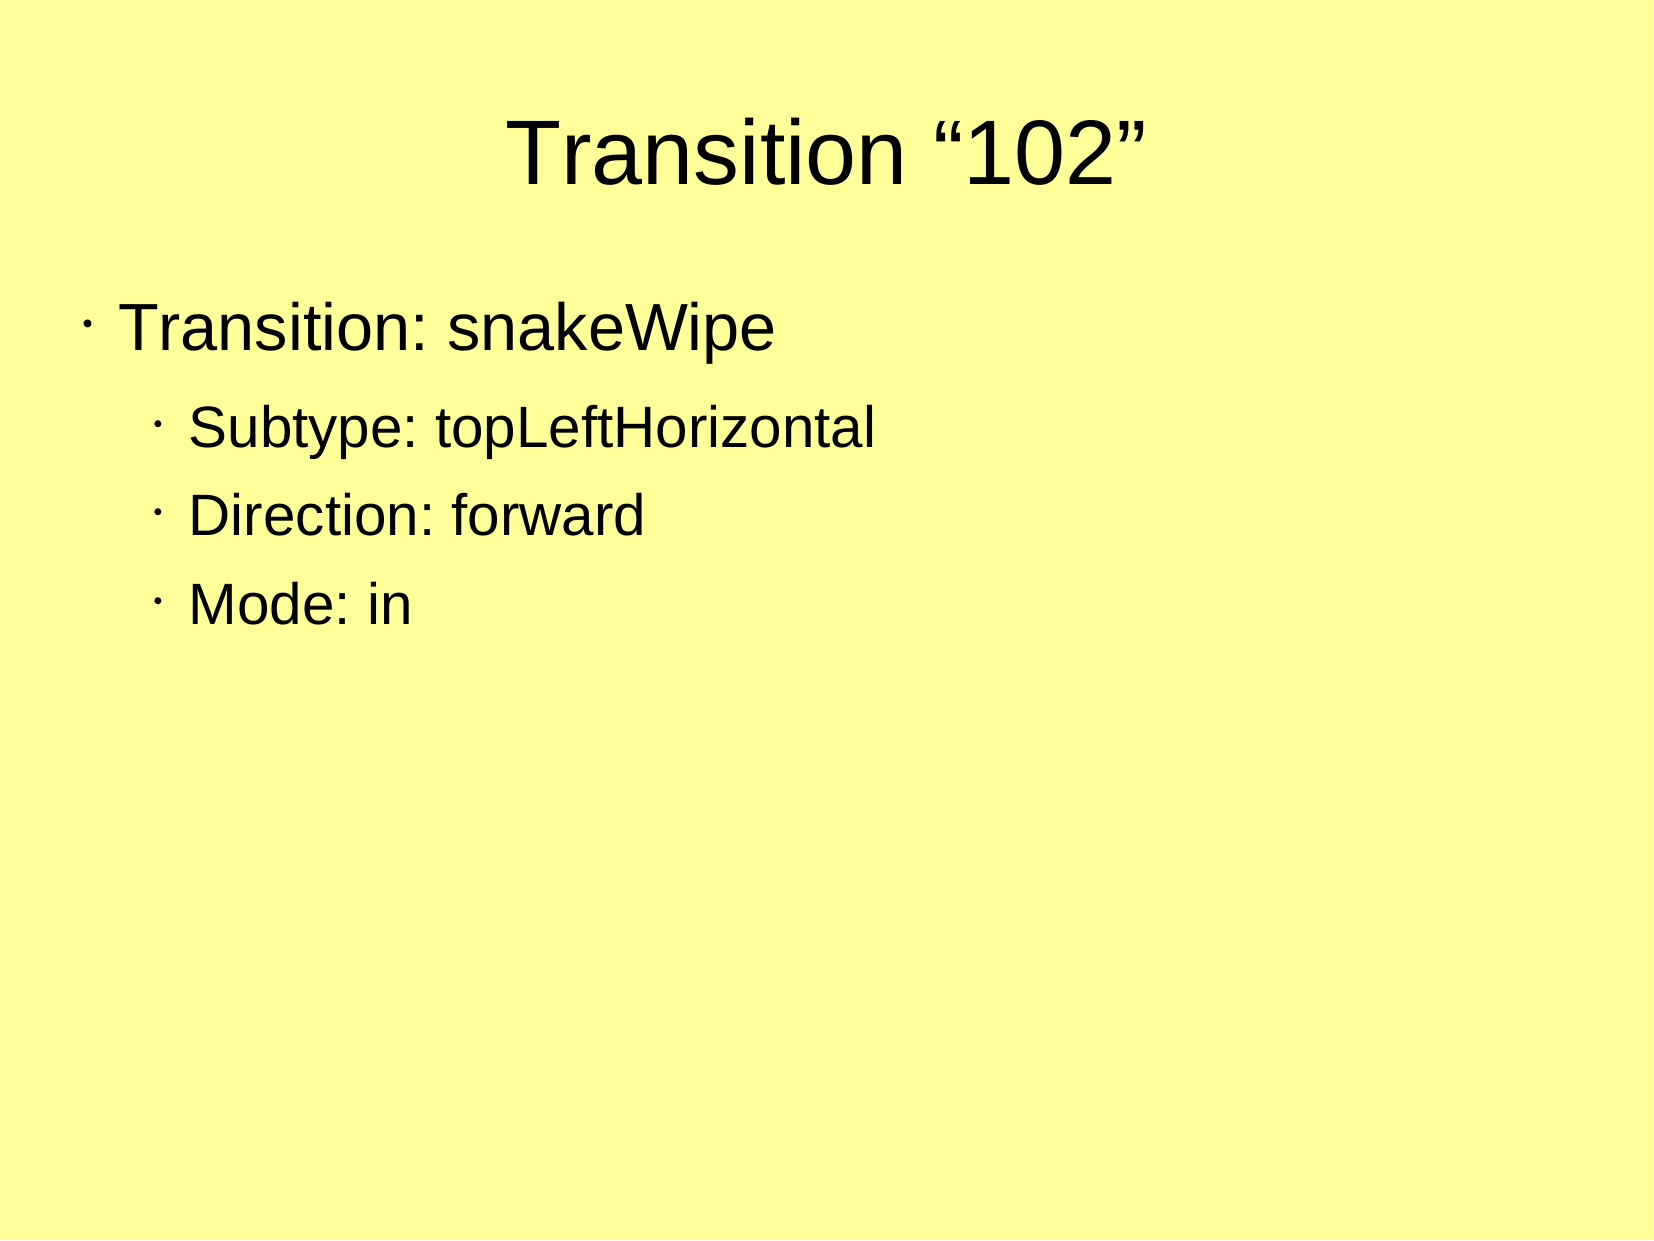

# Transition “102”
Transition: snakeWipe
Subtype: topLeftHorizontal
Direction: forward
Mode: in